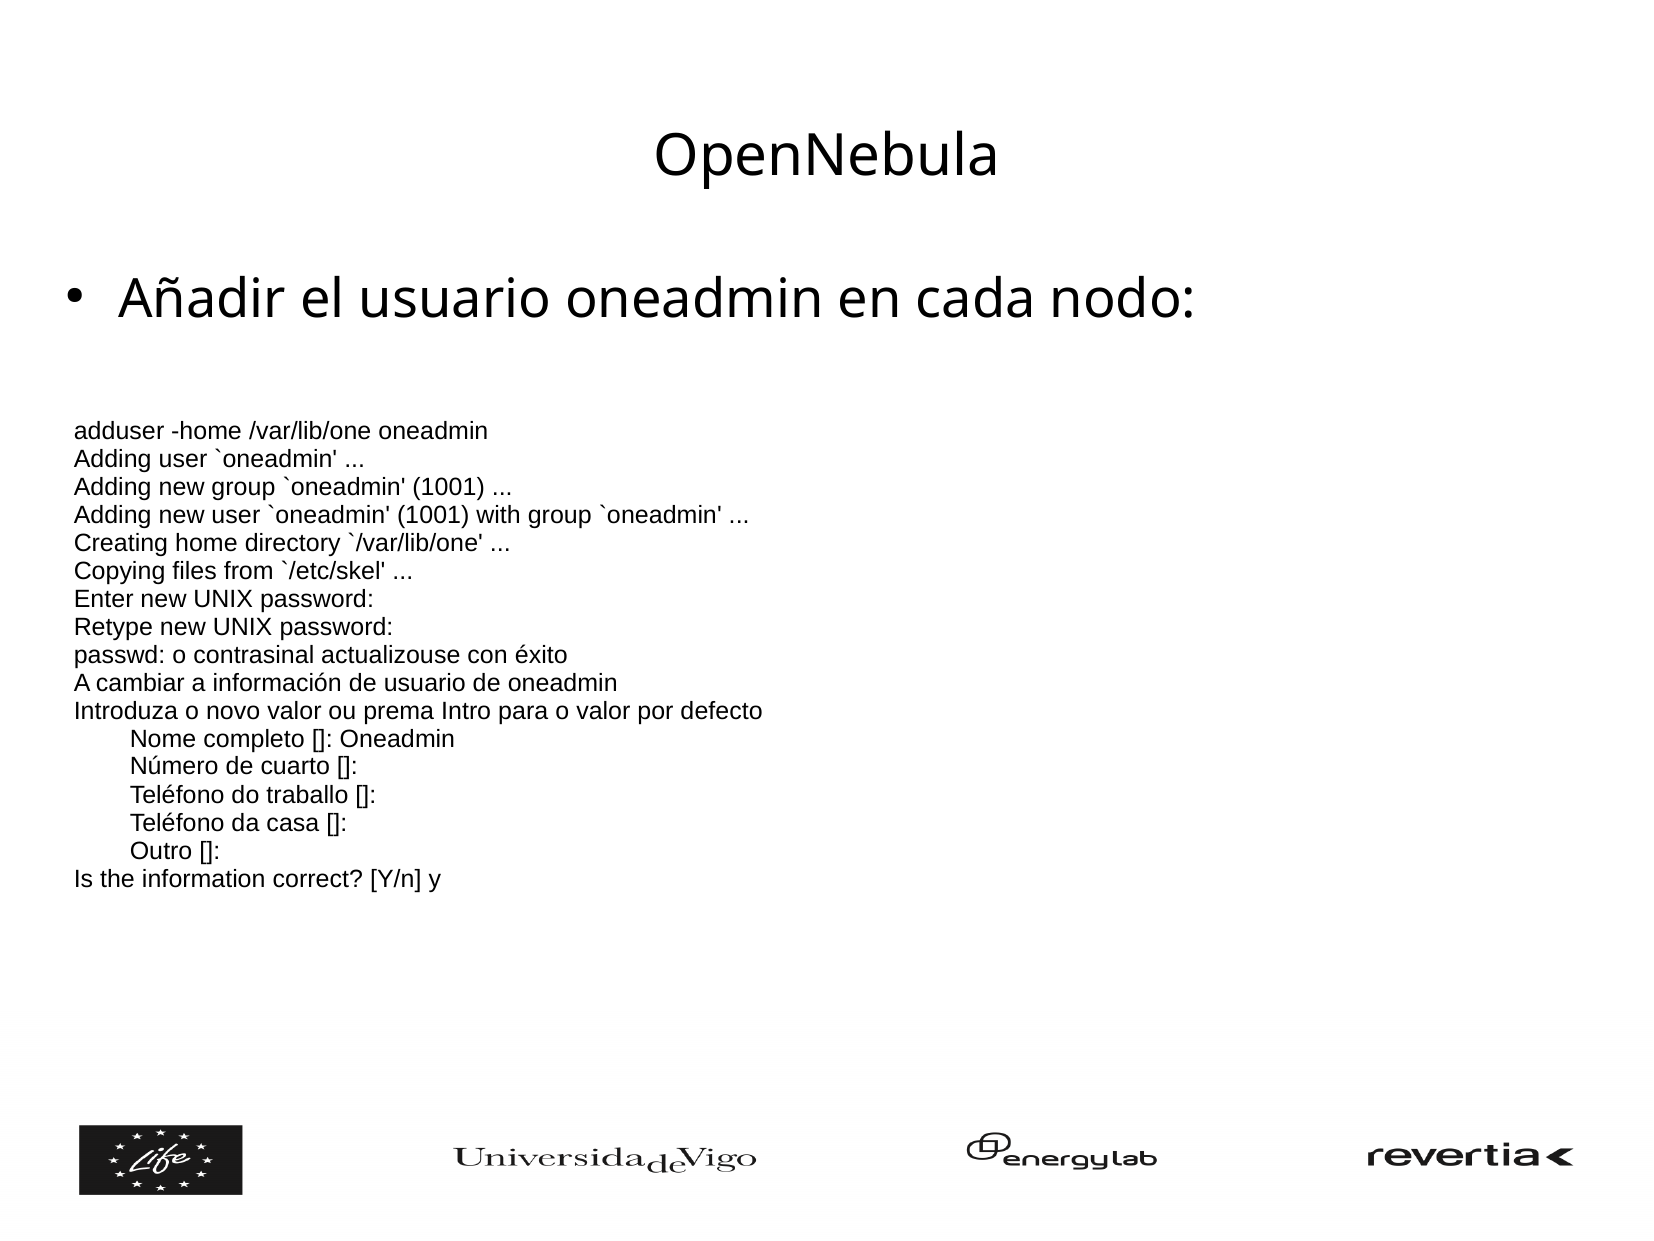

# OpenNebula
Añadir el usuario oneadmin en cada nodo:
adduser -home /var/lib/one oneadmin
Adding user `oneadmin' ...
Adding new group `oneadmin' (1001) ...
Adding new user `oneadmin' (1001) with group `oneadmin' ...
Creating home directory `/var/lib/one' ...
Copying files from `/etc/skel' ...
Enter new UNIX password:
Retype new UNIX password:
passwd: o contrasinal actualizouse con éxito
A cambiar a información de usuario de oneadmin
Introduza o novo valor ou prema Intro para o valor por defecto
 Nome completo []: Oneadmin
 Número de cuarto []:
 Teléfono do traballo []:
 Teléfono da casa []:
 Outro []:
Is the information correct? [Y/n] y